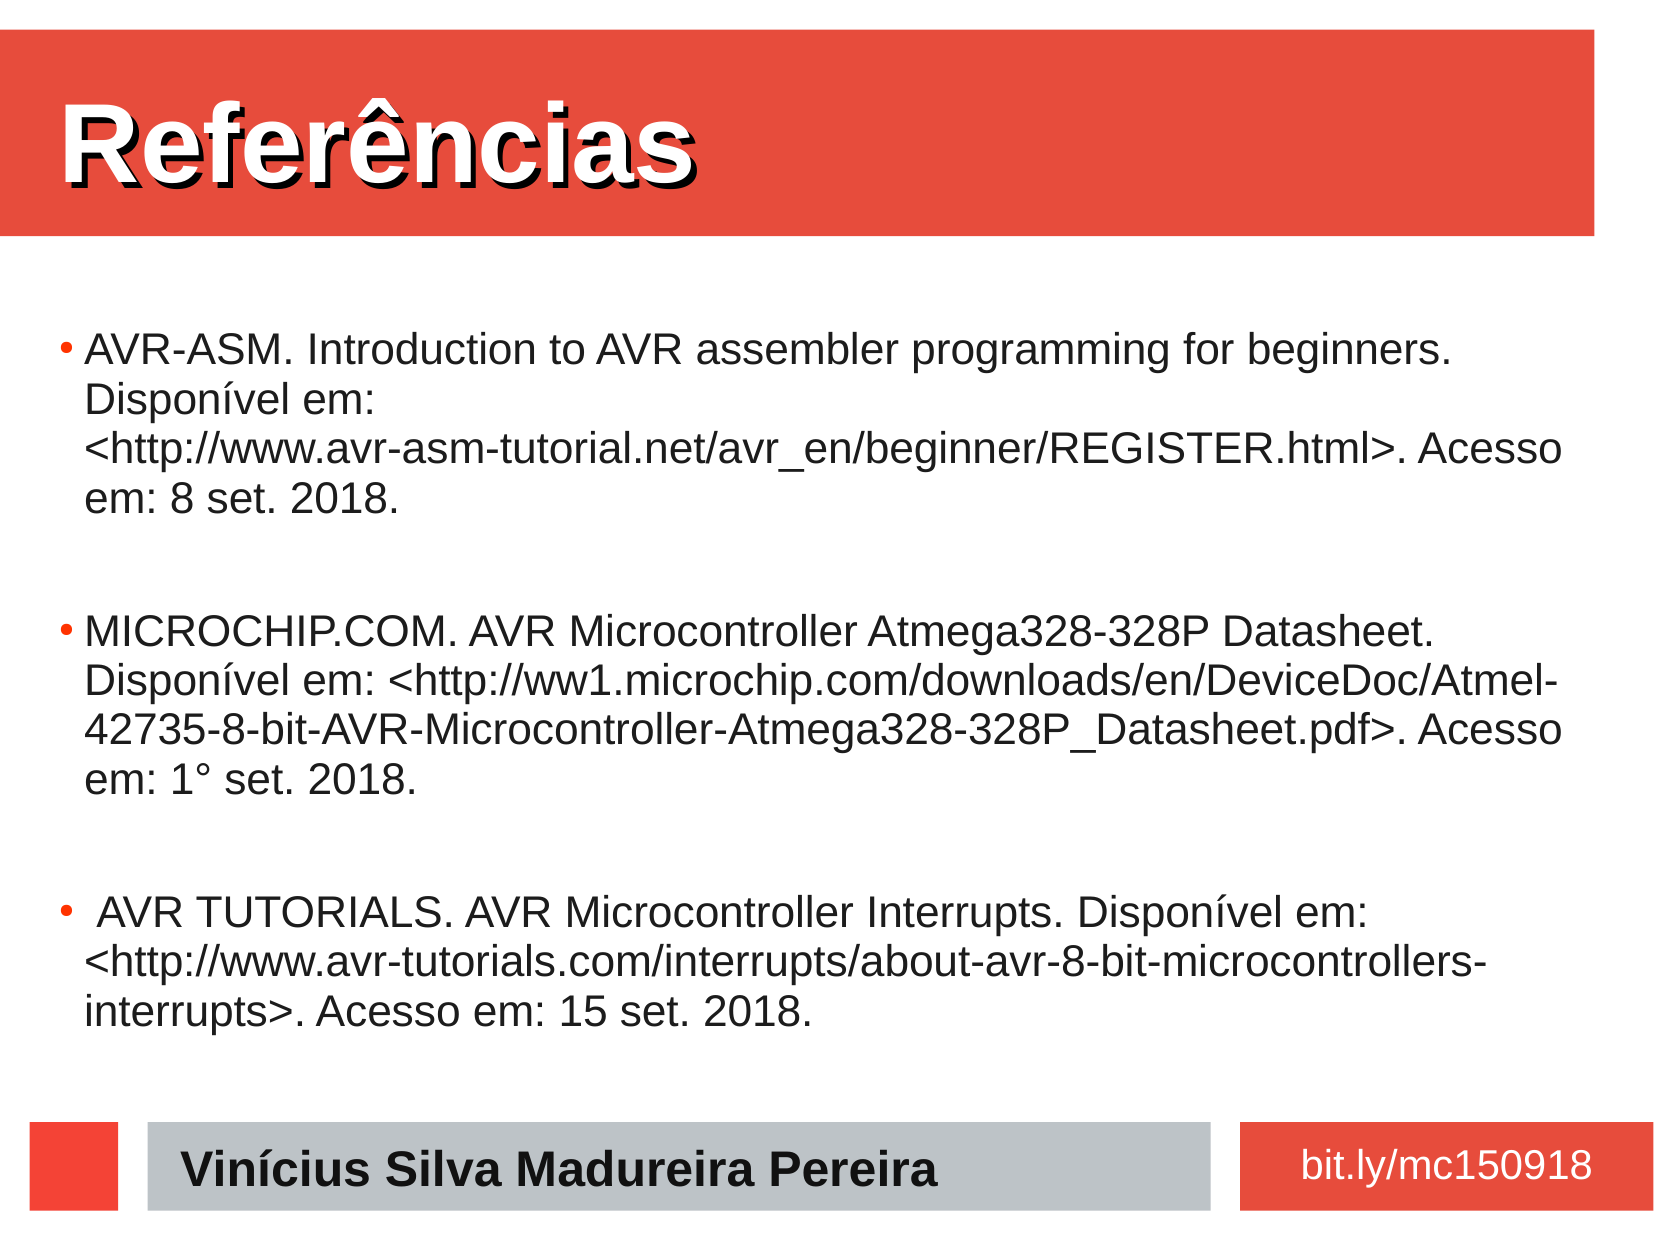

# Referências
AVR-ASM. Introduction to AVR assembler programming for beginners. Disponível em: <http://www.avr-asm-tutorial.net/avr_en/beginner/REGISTER.html>. Acesso em: 8 set. 2018.
MICROCHIP.COM. AVR Microcontroller Atmega328-328P Datasheet. Disponível em: <http://ww1.microchip.com/downloads/en/DeviceDoc/Atmel-42735-8-bit-AVR-Microcontroller-Atmega328-328P_Datasheet.pdf>. Acesso em: 1° set. 2018.
 AVR TUTORIALS. AVR Microcontroller Interrupts. Disponível em: <http://www.avr-tutorials.com/interrupts/about-avr-8-bit-microcontrollers-interrupts>. Acesso em: 15 set. 2018.
Vinícius Silva Madureira Pereira
bit.ly/mc150918